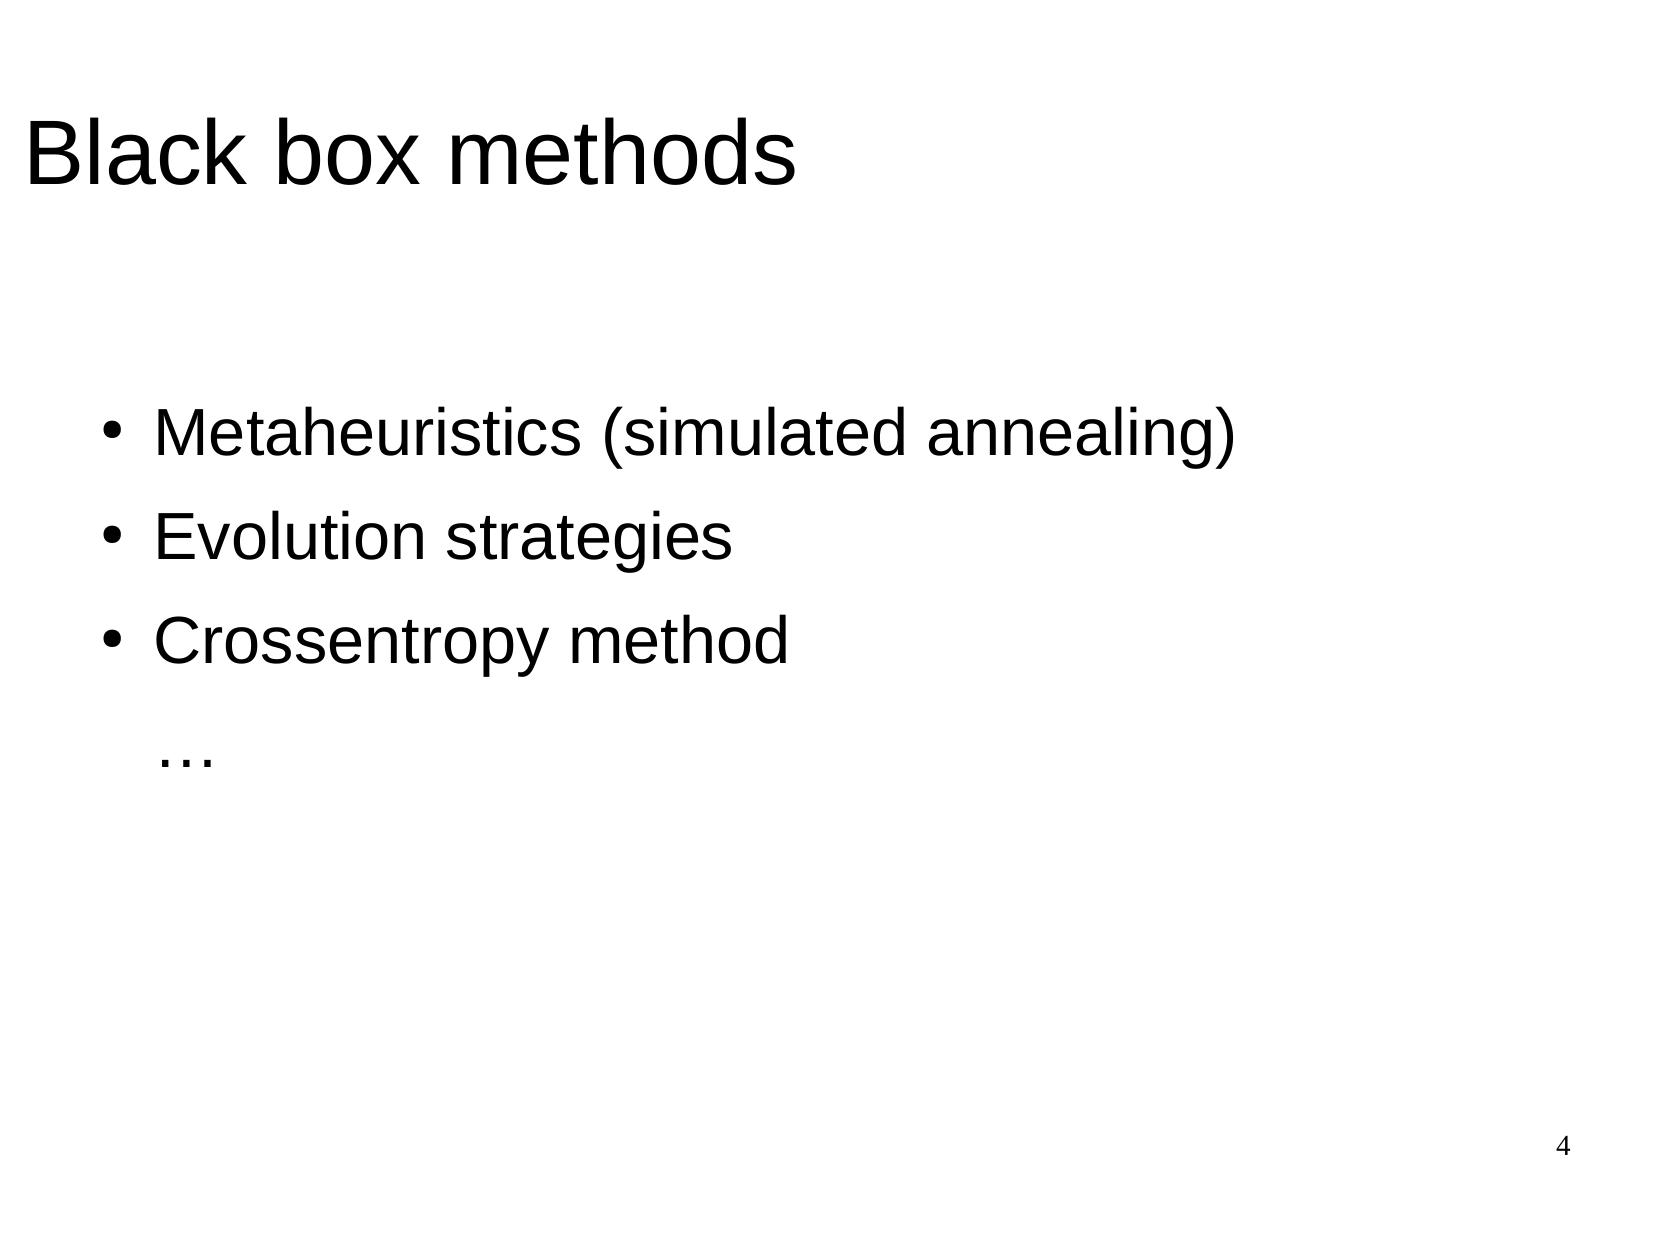

# Black box methods
Metaheuristics (simulated annealing)
Evolution strategies
Crossentropy method
…
4